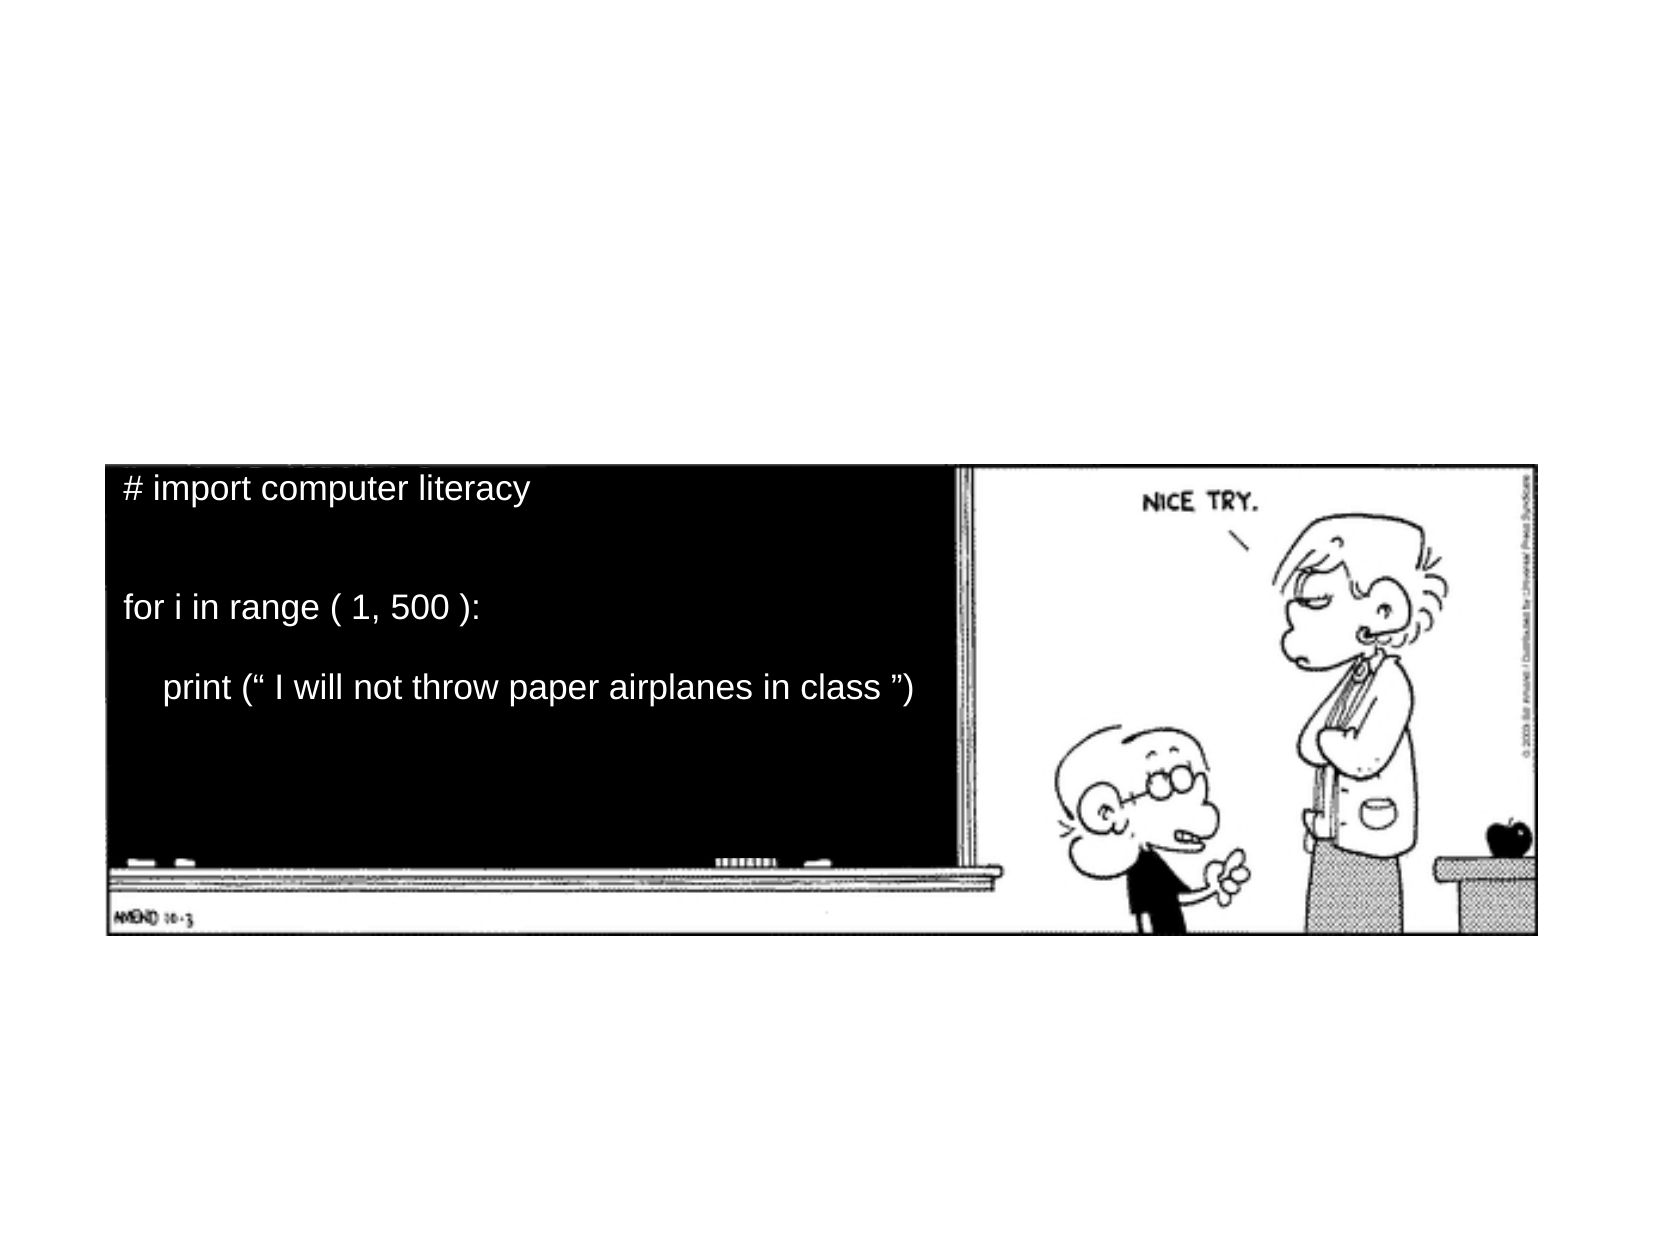

# # import computer literacy
 for i in range ( 1, 500 ):
 print (“ I will not throw paper airplanes in class ”)